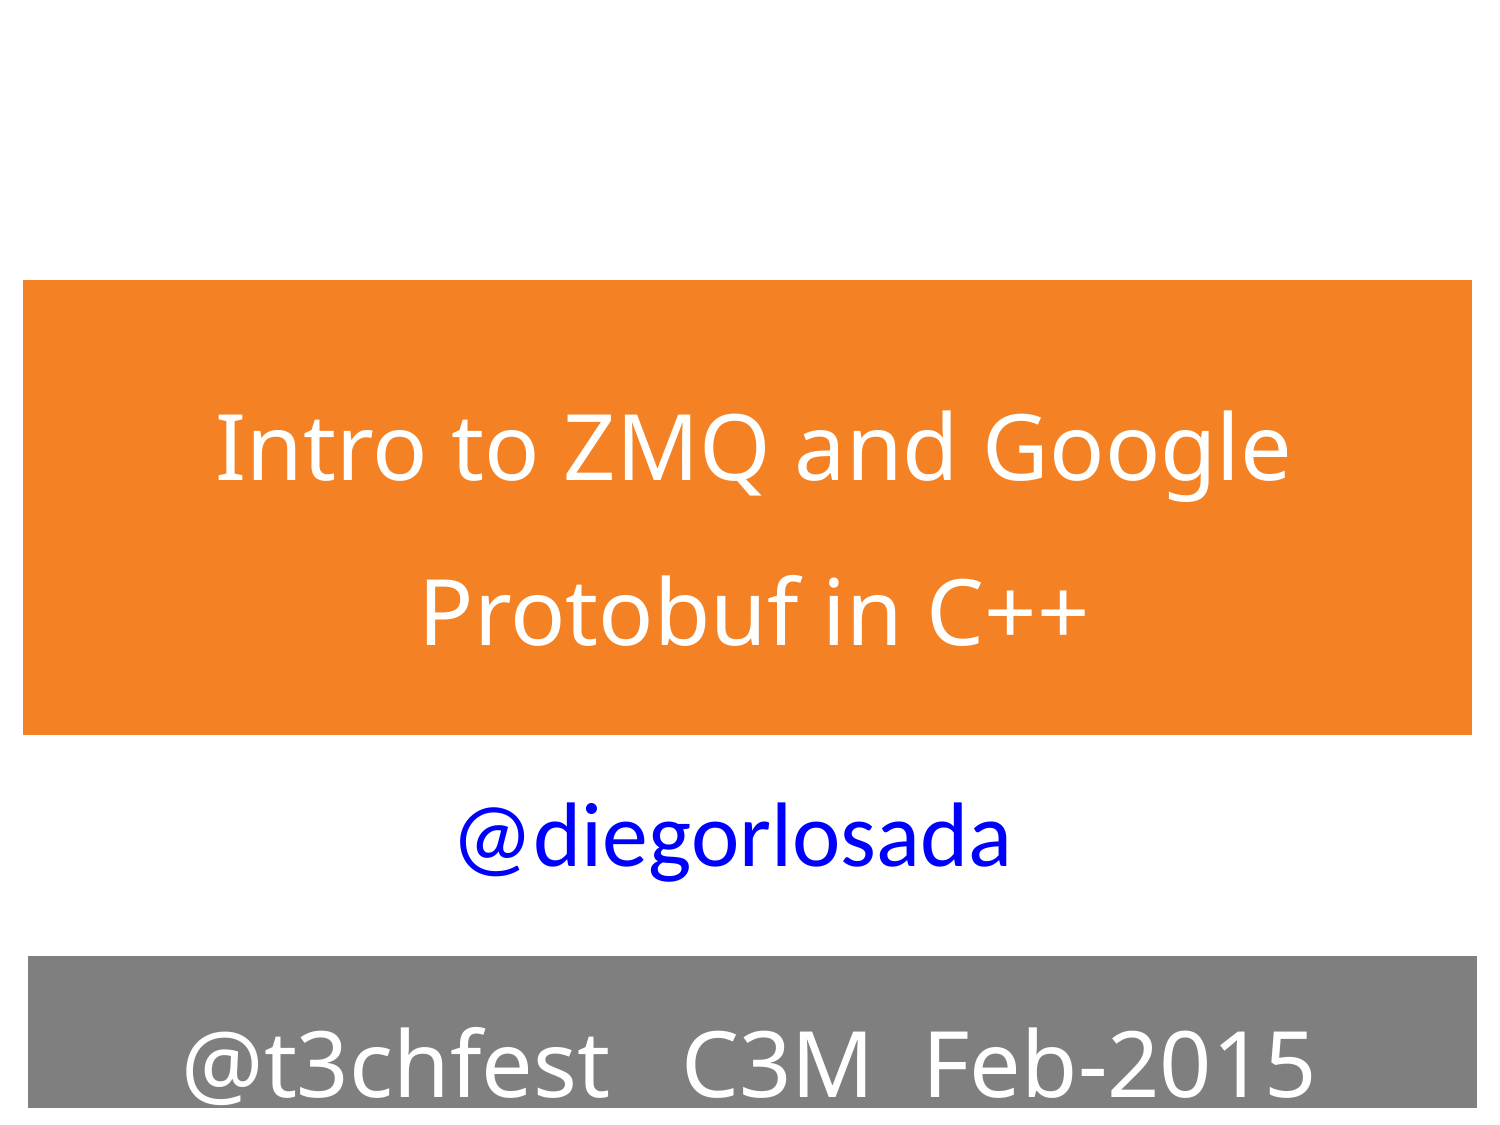

Intro to ZMQ and Google Protobuf in C++
@diegorlosada
	@t3chfest C3M Feb-2015